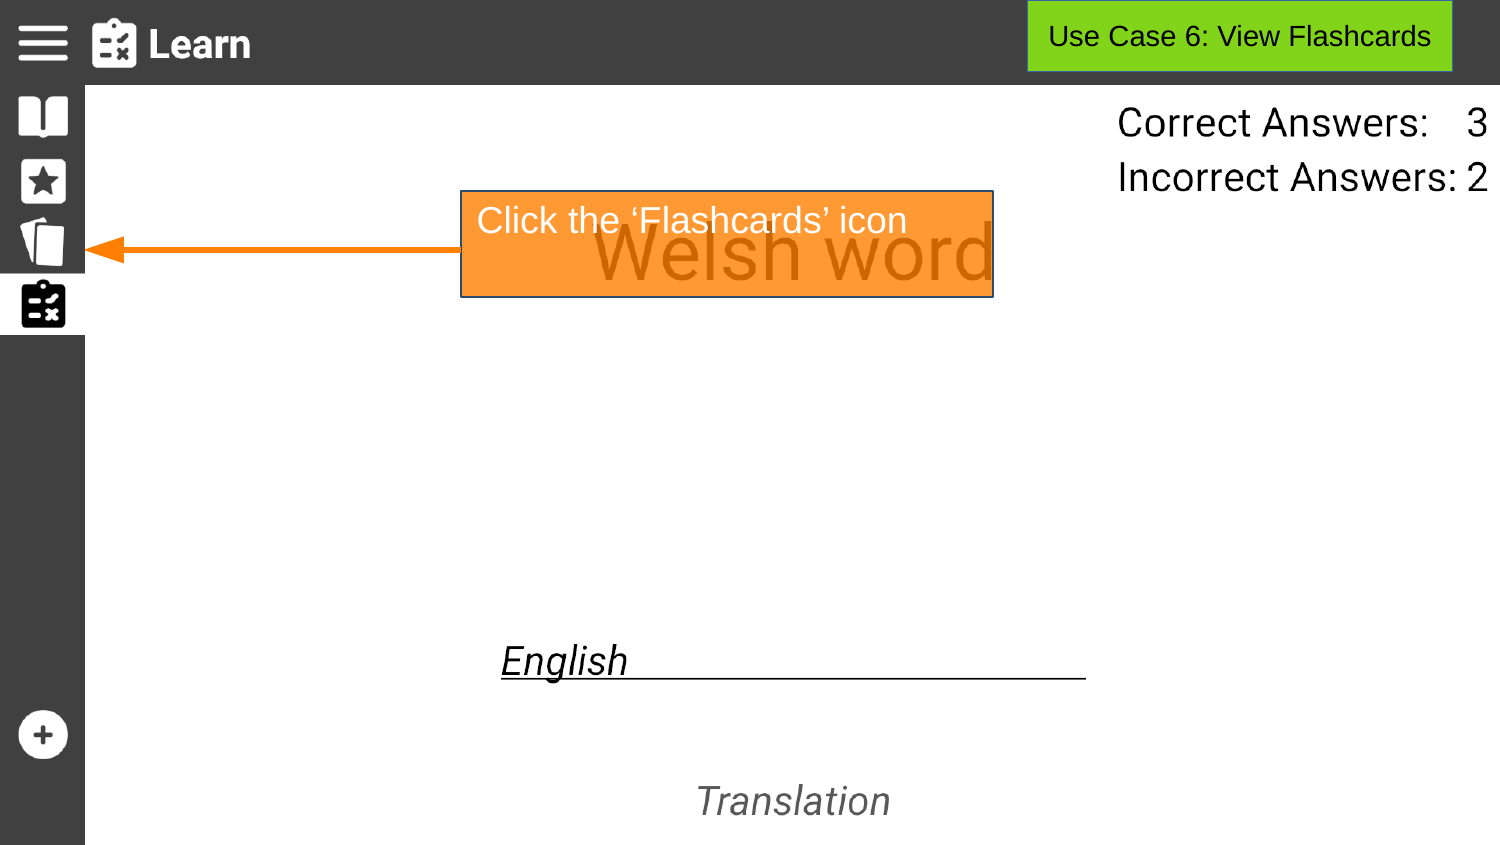

Use Case 6: View Flashcards
Click the ‘Flashcards’ icon